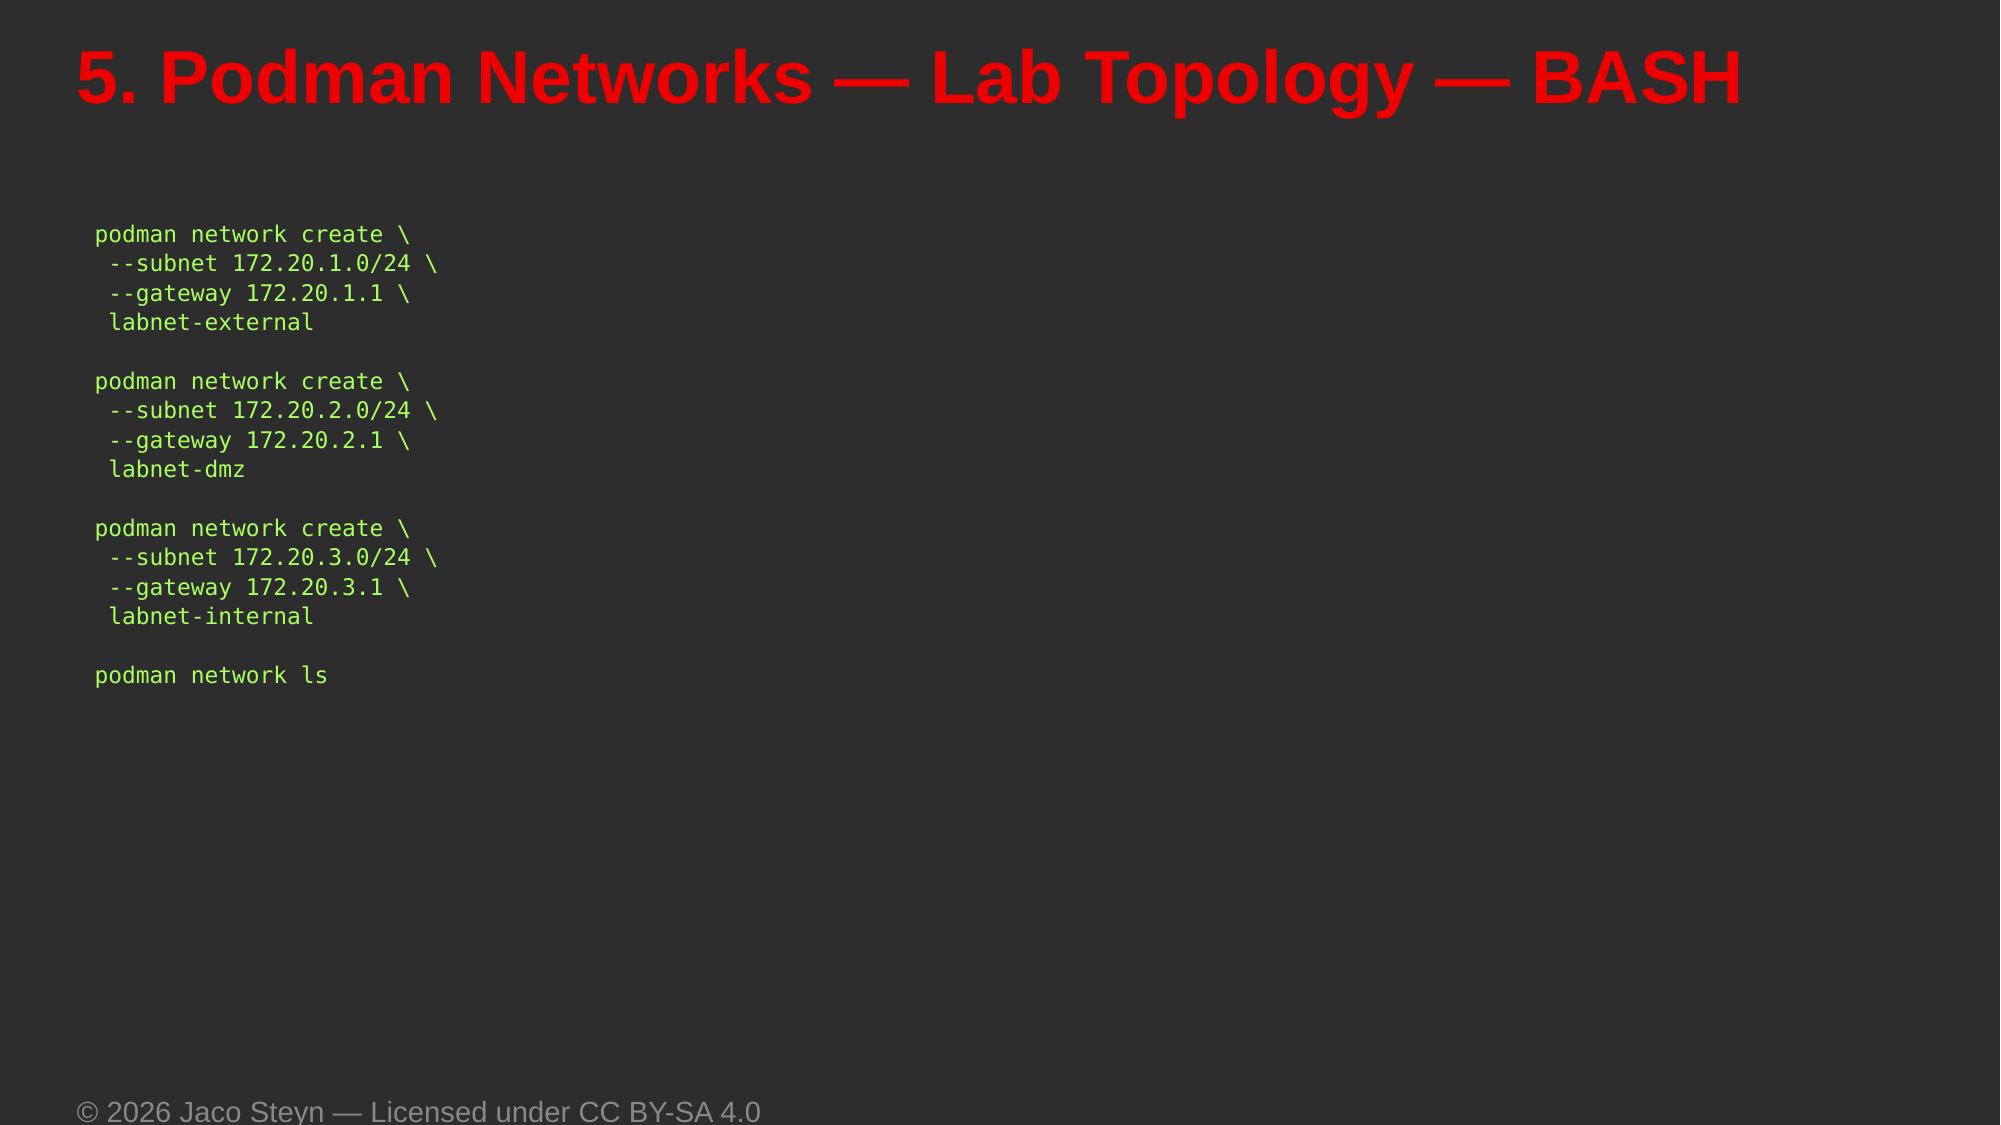

5. Podman Networks — Lab Topology — BASH
podman network create \
 --subnet 172.20.1.0/24 \
 --gateway 172.20.1.1 \
 labnet-external
podman network create \
 --subnet 172.20.2.0/24 \
 --gateway 172.20.2.1 \
 labnet-dmz
podman network create \
 --subnet 172.20.3.0/24 \
 --gateway 172.20.3.1 \
 labnet-internal
podman network ls
© 2026 Jaco Steyn — Licensed under CC BY-SA 4.0